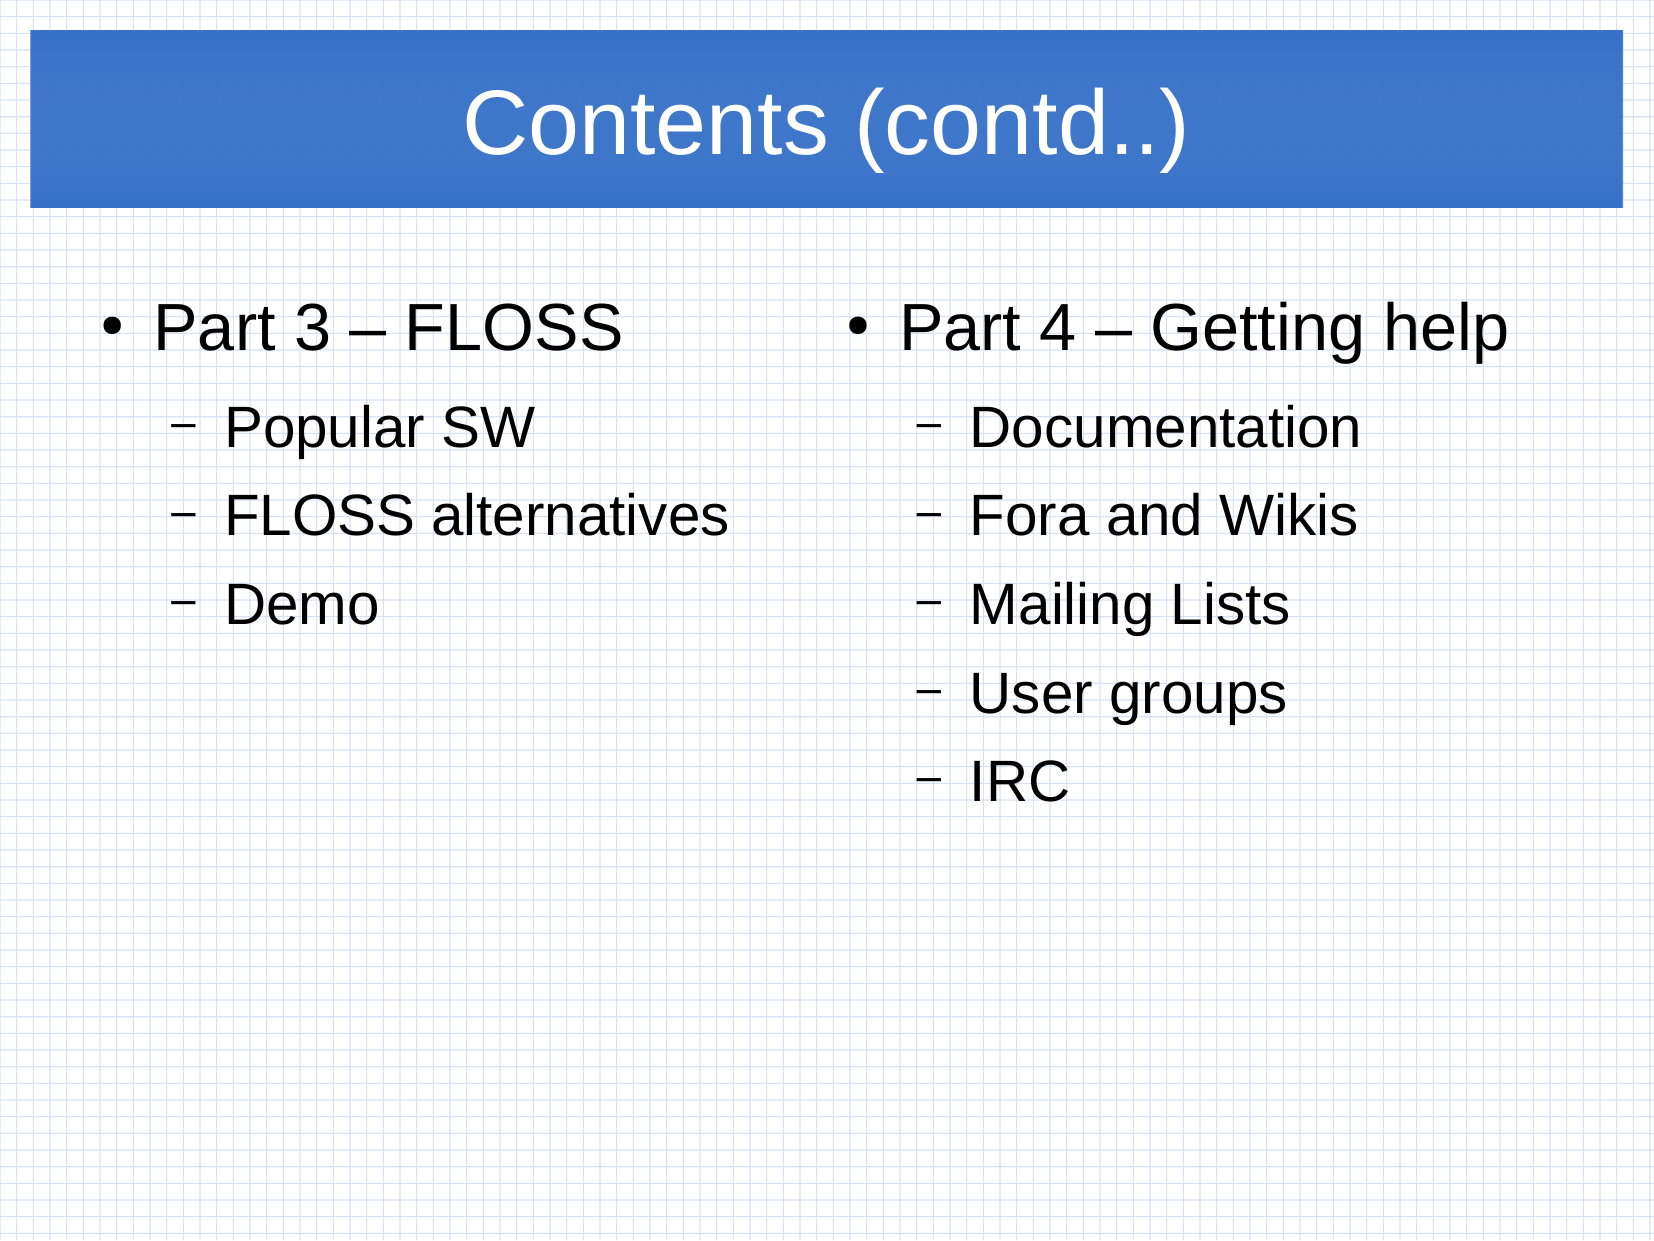

# Contents (contd..)
Part 3 – FLOSS
Popular SW
FLOSS alternatives
Demo
Part 4 – Getting help
Documentation
Fora and Wikis
Mailing Lists
User groups
IRC